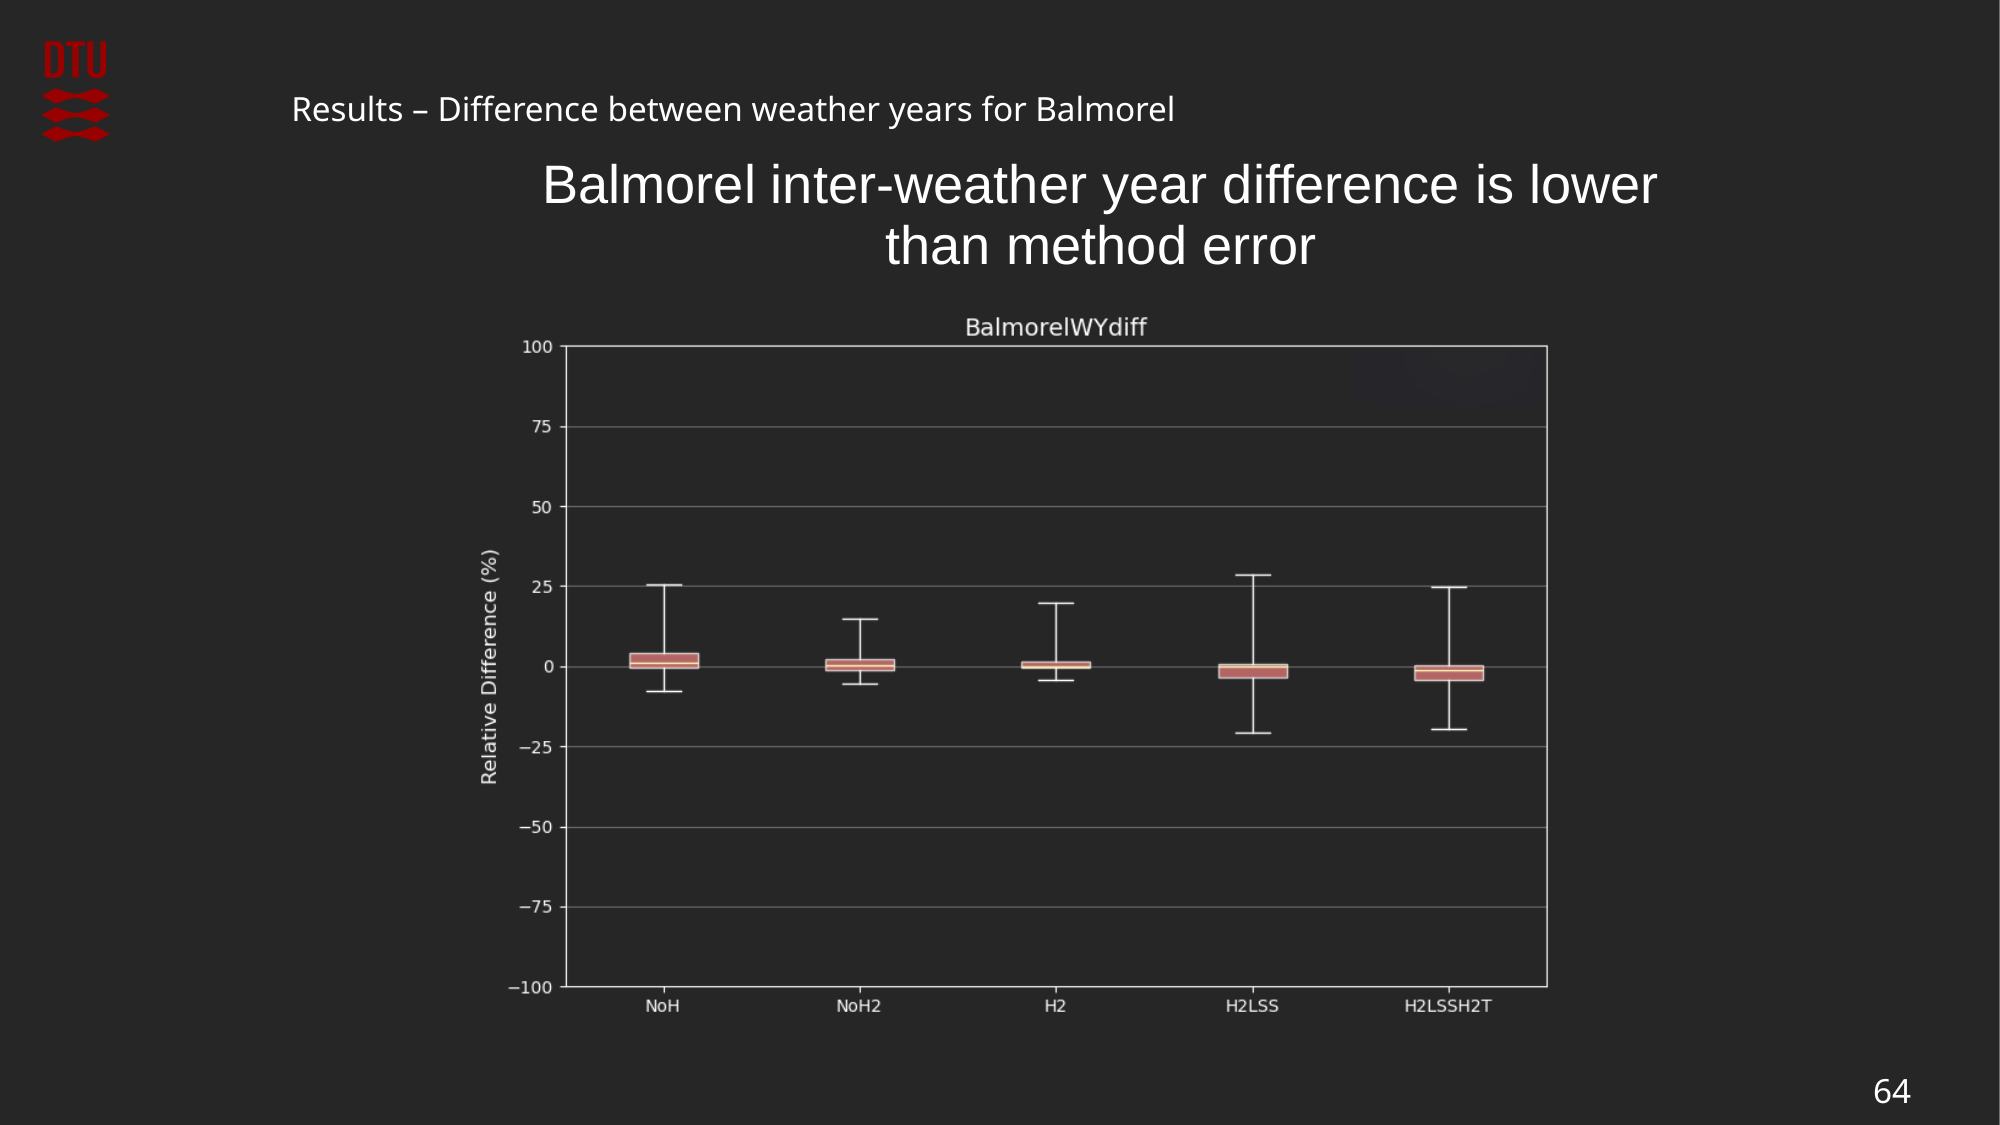

# Results – Difference between weather years for Balmorel
Balmorel inter-weather year difference is lower than method error